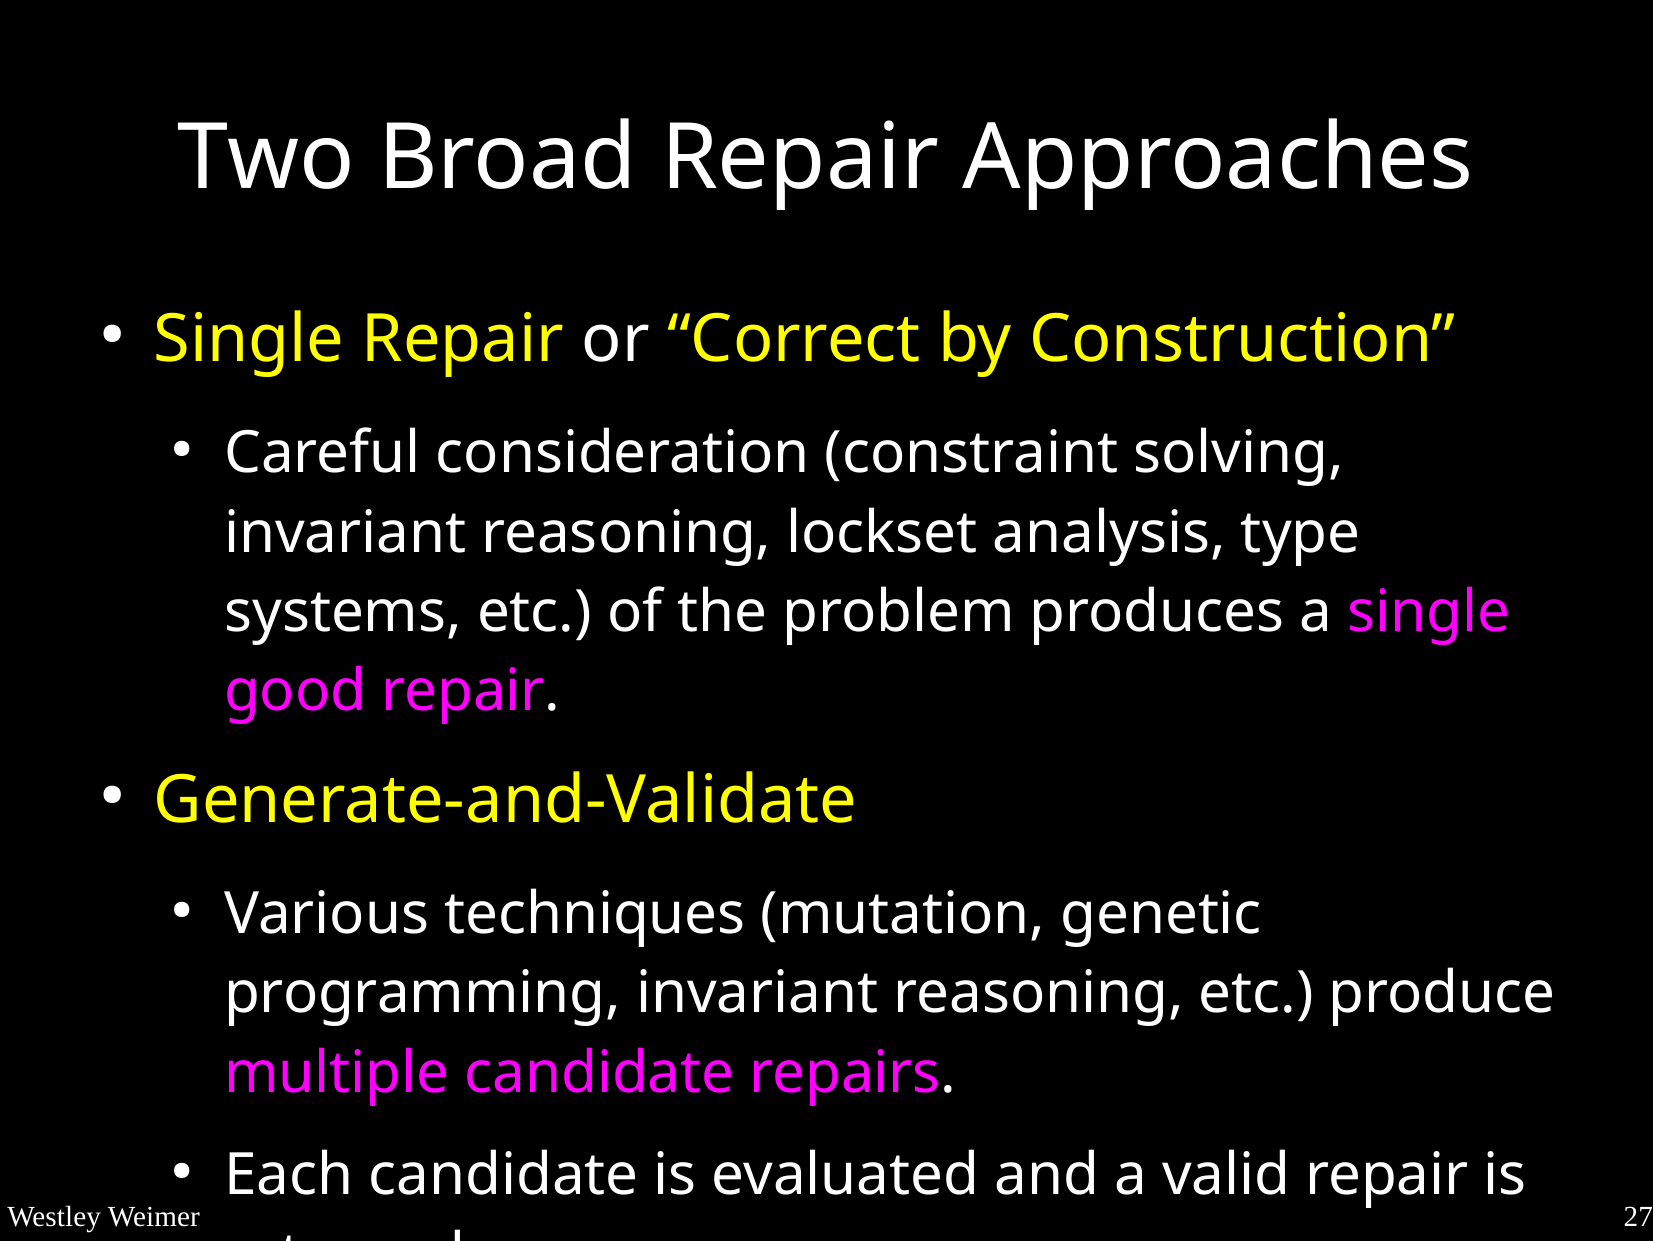

# Two Broad Repair Approaches
Single Repair or “Correct by Construction”
Careful consideration (constraint solving, invariant reasoning, lockset analysis, type systems, etc.) of the problem produces a single good repair.
Generate-and-Validate
Various techniques (mutation, genetic programming, invariant reasoning, etc.) produce multiple candidate repairs.
Each candidate is evaluated and a valid repair is returned.
27